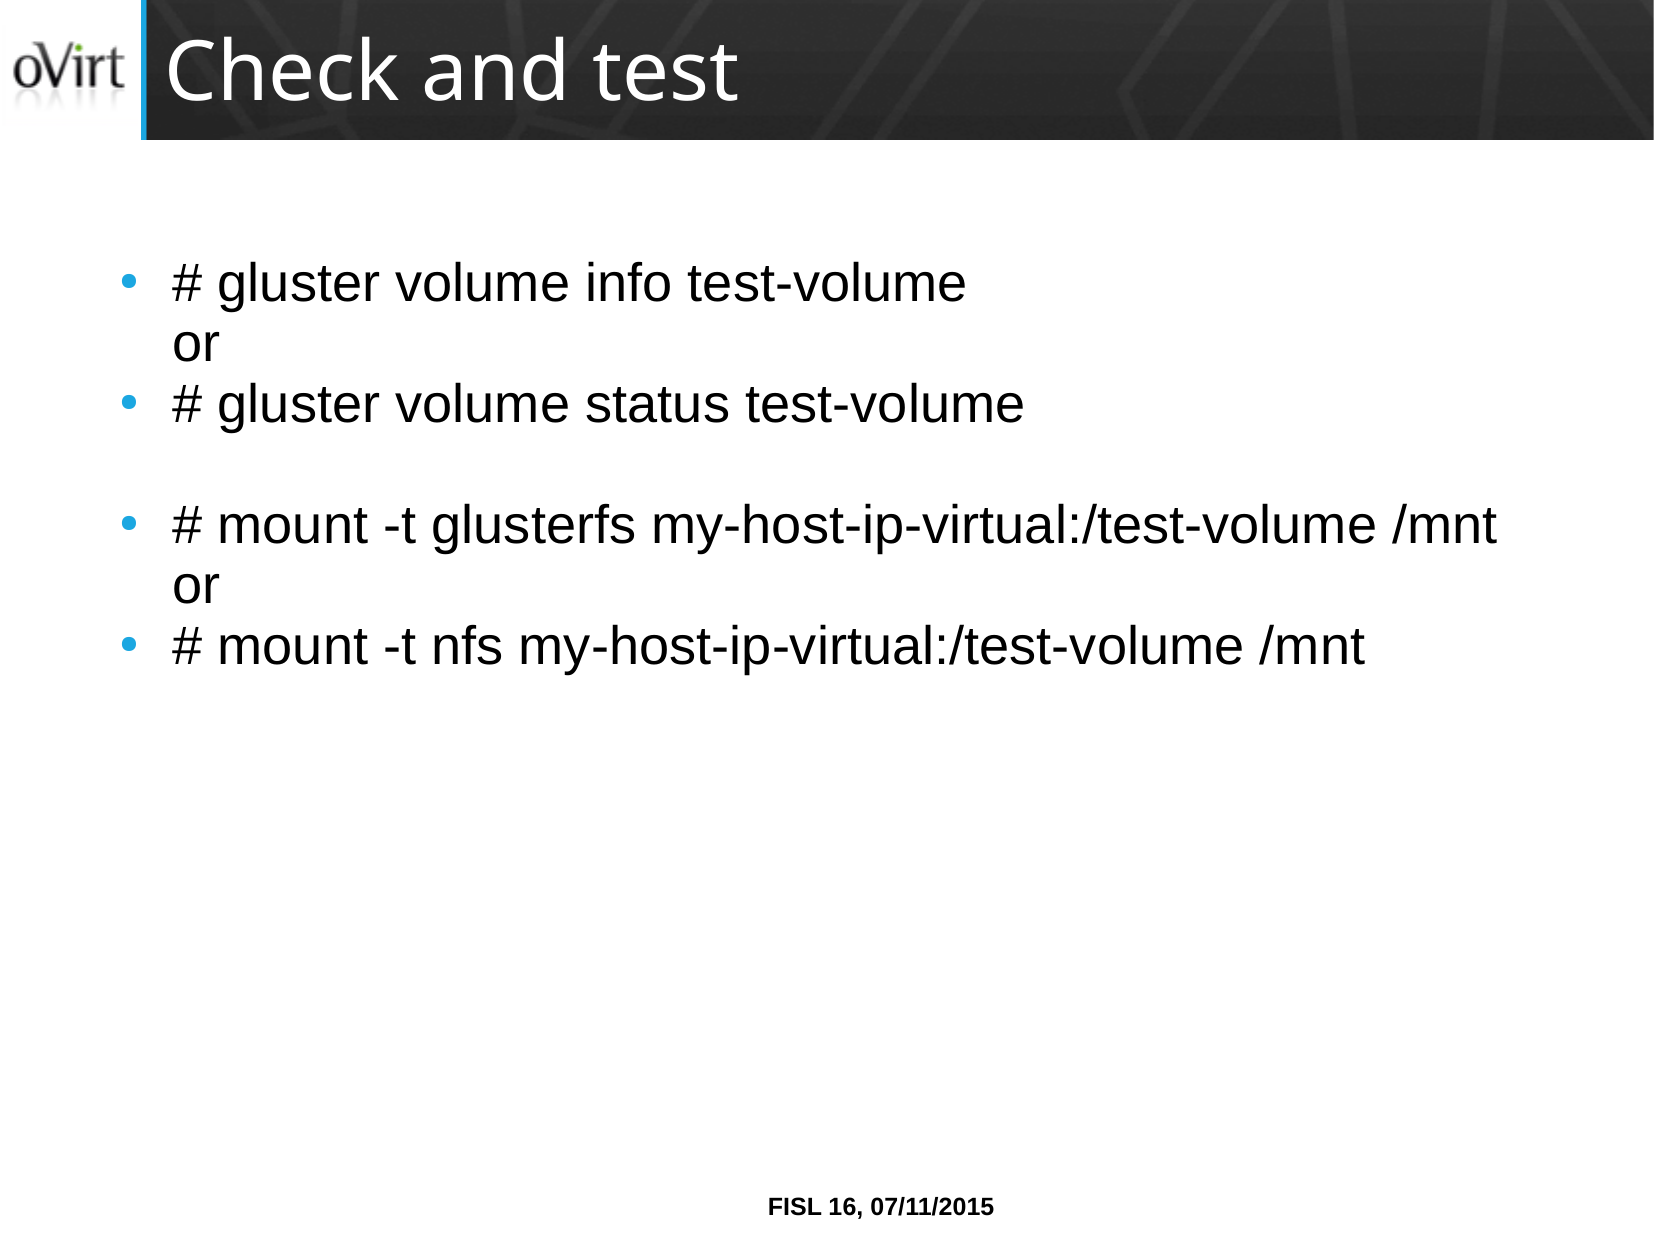

# Check and test
# gluster volume info test-volume
or
# gluster volume status test-volume
# mount -t glusterfs my-host-ip-virtual:/test-volume /mnt
or
# mount -t nfs my-host-ip-virtual:/test-volume /mnt